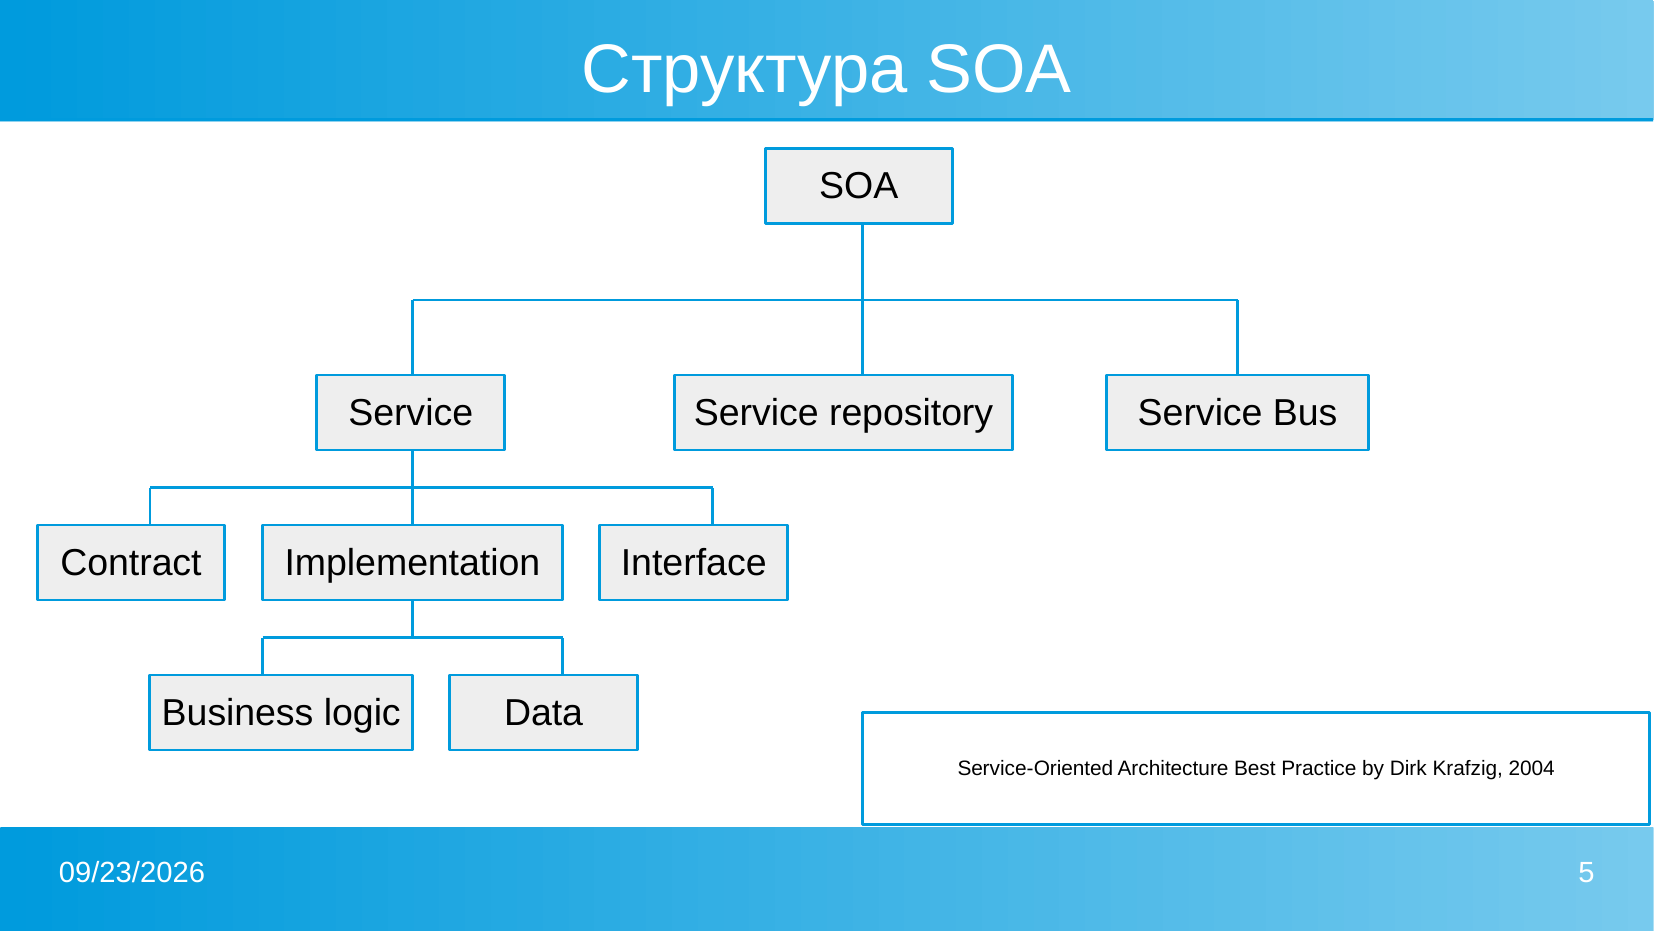

# Структура SOA
SOA
Service
Service repository
Service Bus
Contract
Implementation
Interface
Business logic
Data
Service-Oriented Architecture Best Practice by Dirk Krafzig, 2004
5